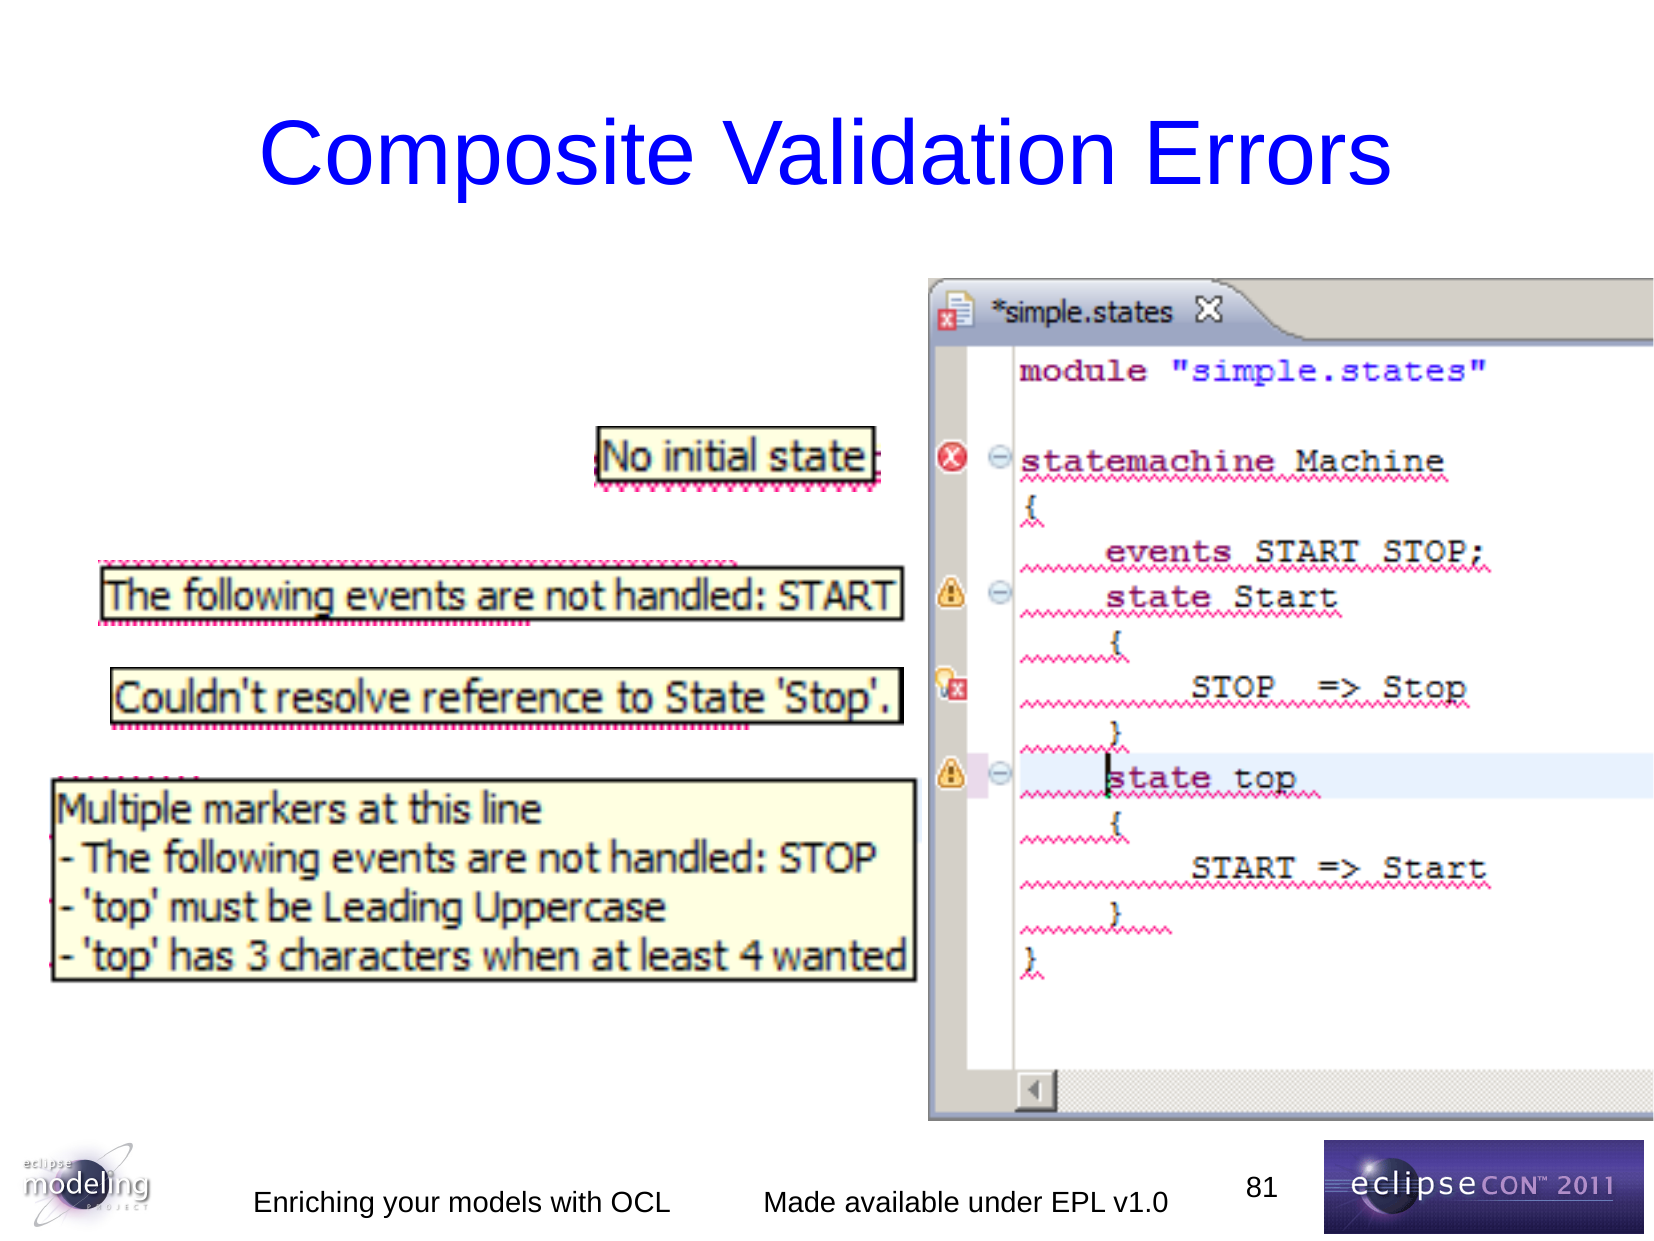

# Composite Validation Errors
81
Enriching your models with OCL